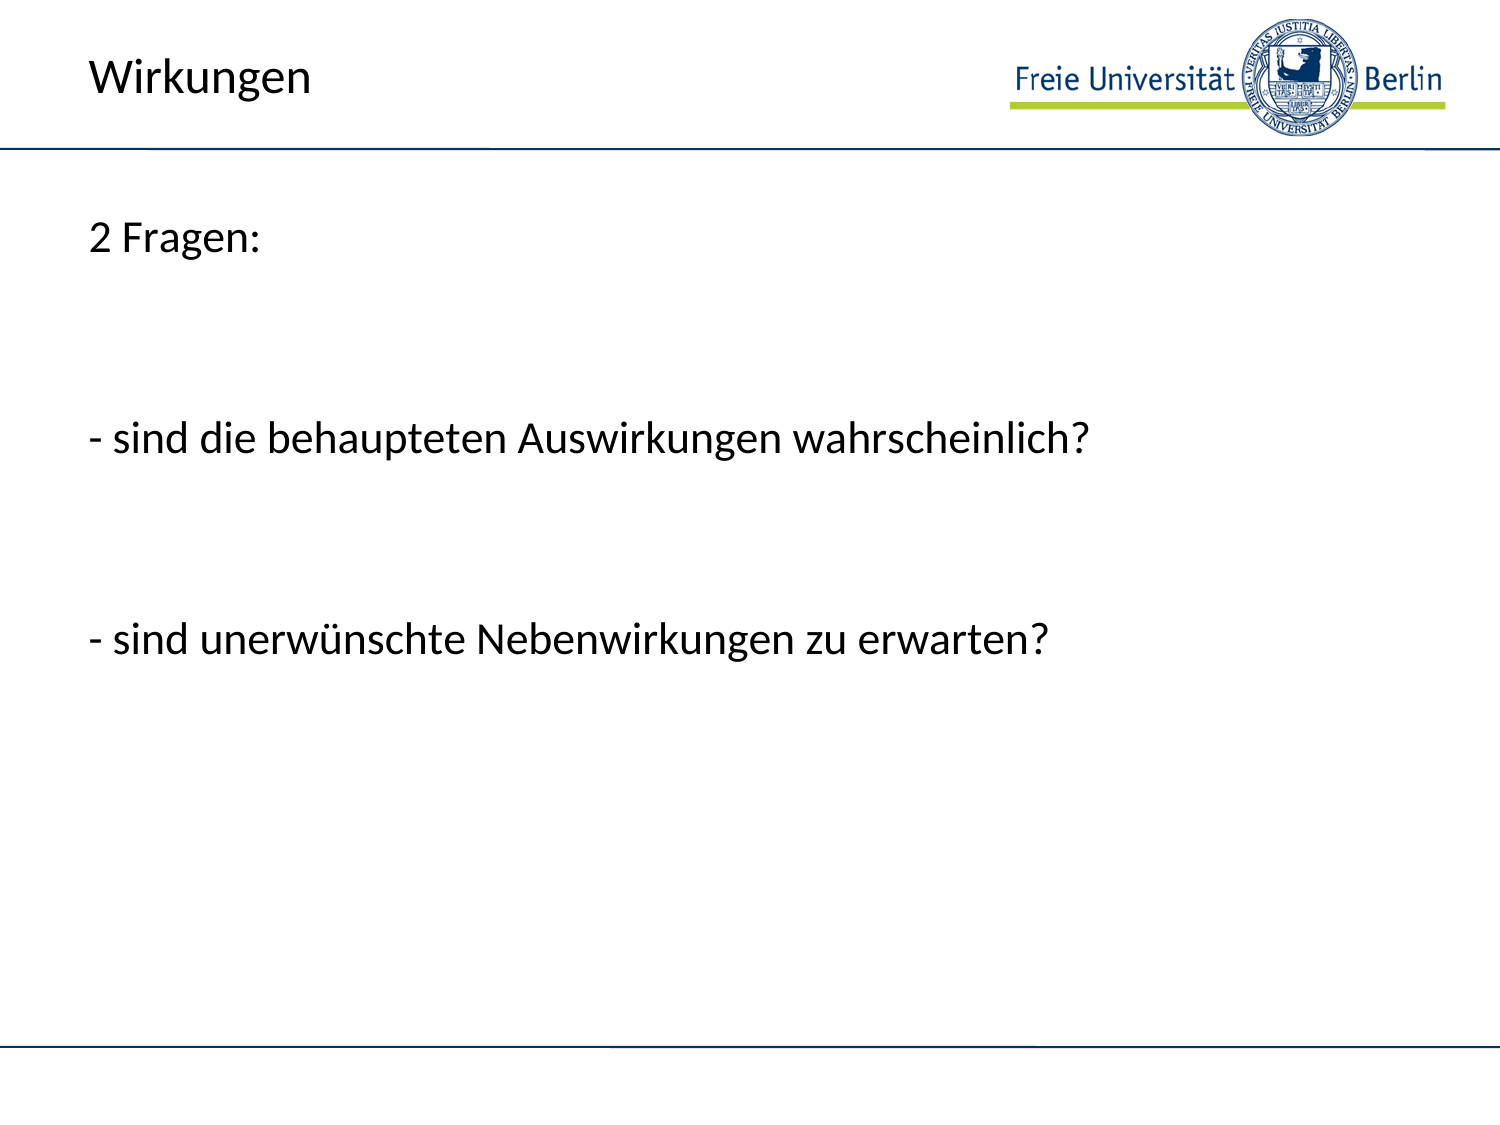

# Wirkungen
2 Fragen:
- sind die behaupteten Auswirkungen wahrscheinlich?
- sind unerwünschte Nebenwirkungen zu erwarten?